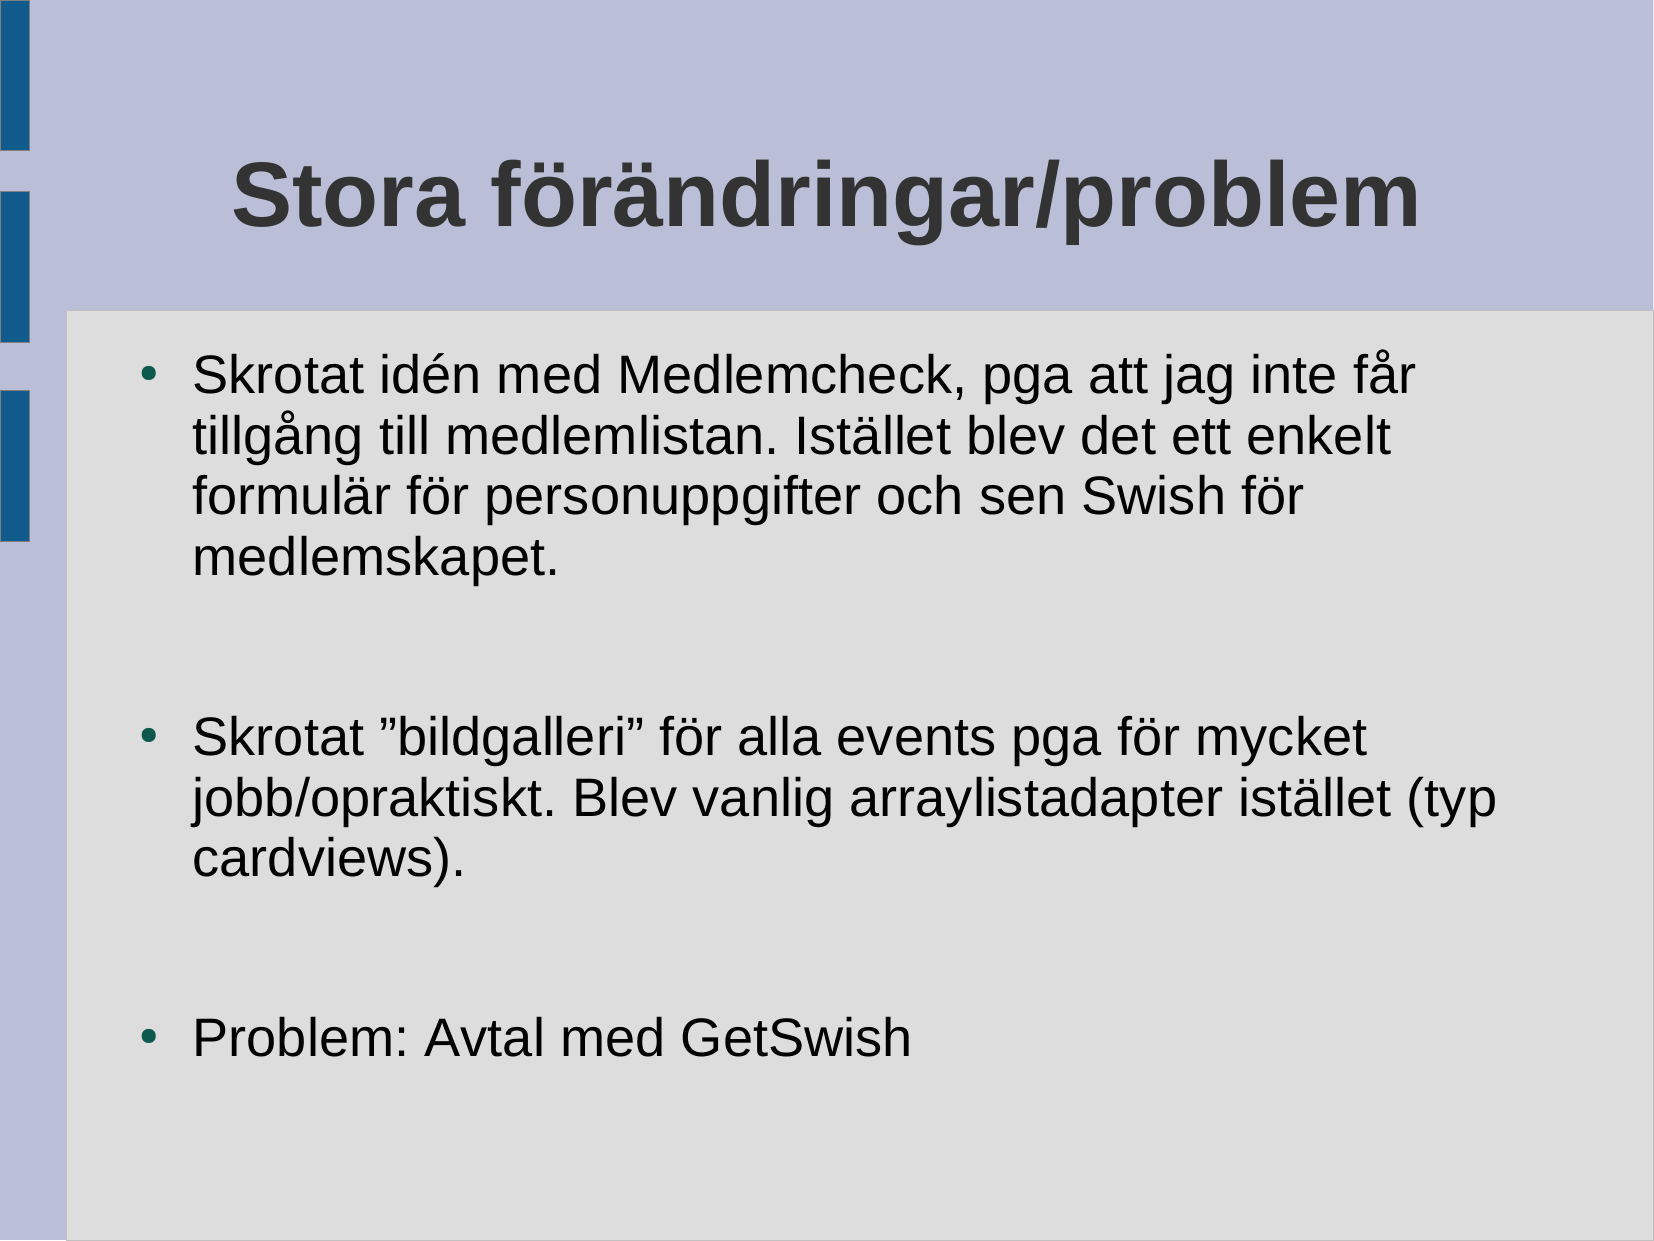

# Stora förändringar/problem
Skrotat idén med Medlemcheck, pga att jag inte får tillgång till medlemlistan. Istället blev det ett enkelt formulär för personuppgifter och sen Swish för medlemskapet.
Skrotat ”bildgalleri” för alla events pga för mycket jobb/opraktiskt. Blev vanlig arraylistadapter istället (typ cardviews).
Problem: Avtal med GetSwish